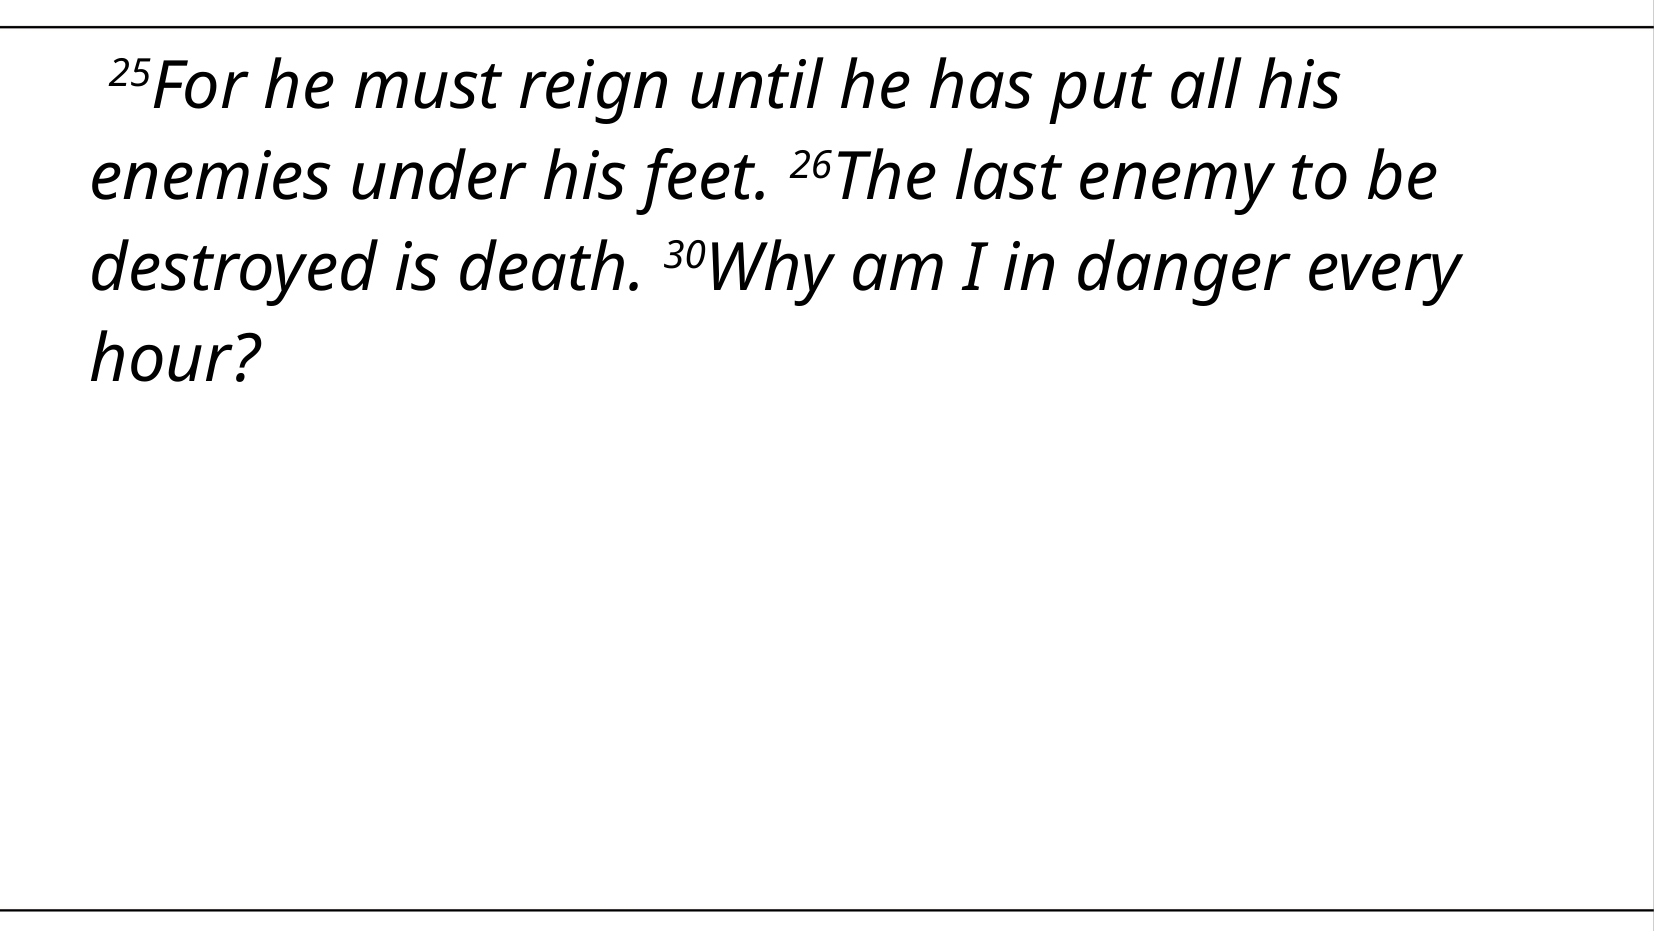

25For he must reign until he has put all his enemies under his feet. 26The last enemy to be destroyed is death. 30Why am I in danger every hour?